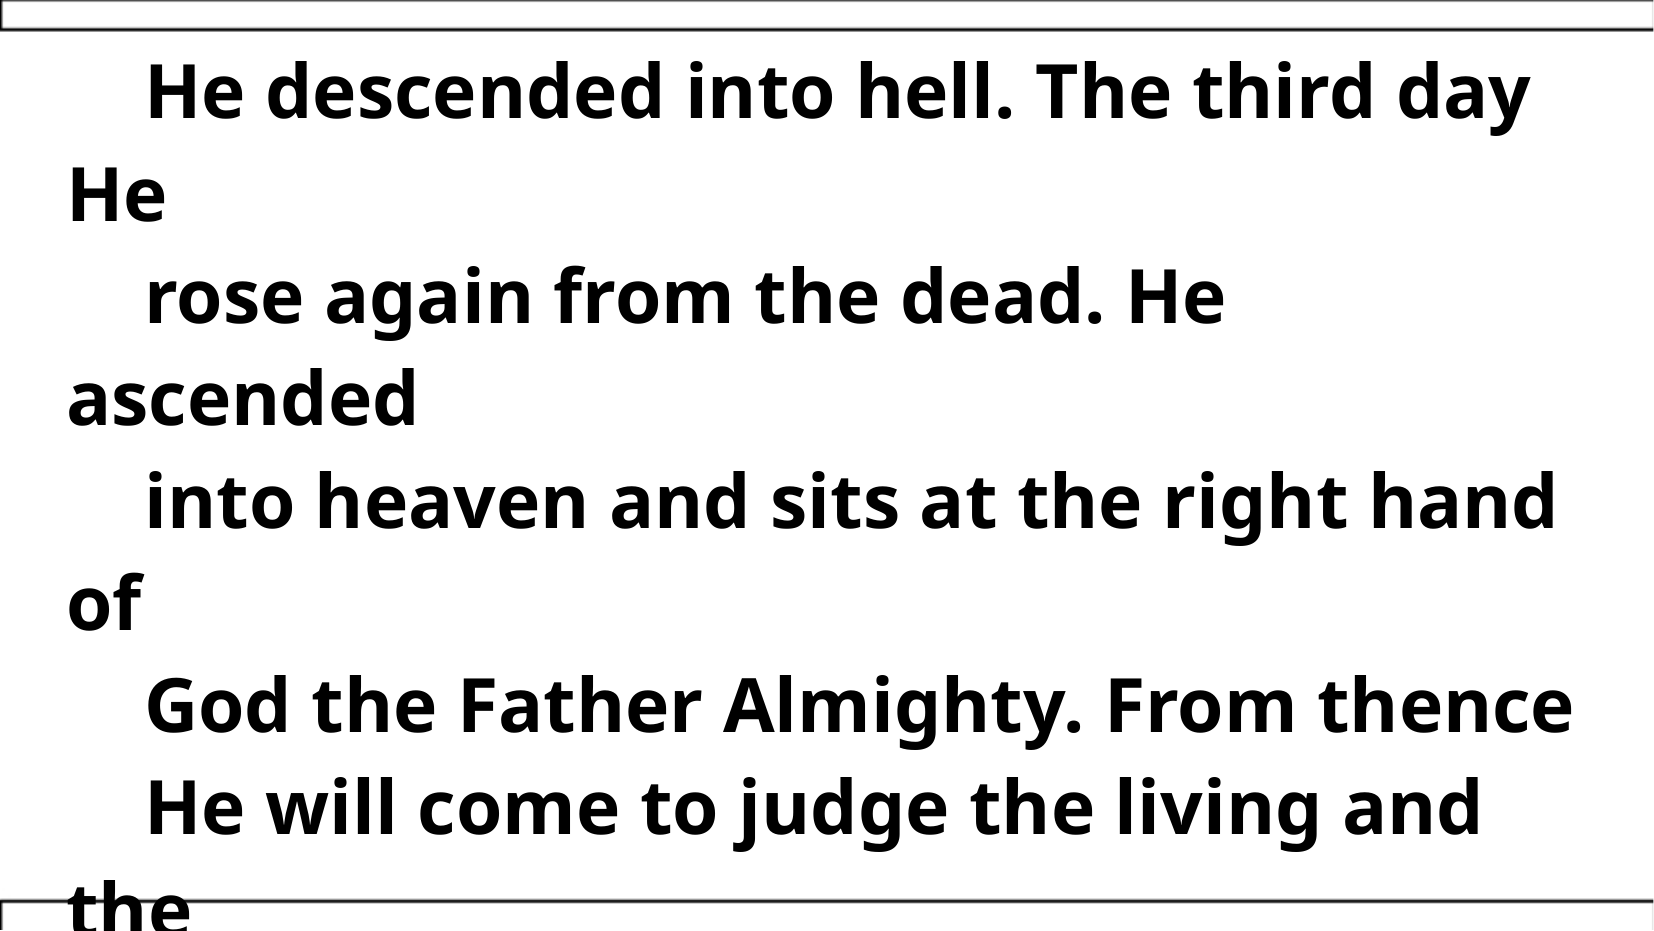

He descended into hell. The third day He
 rose again from the dead. He ascended
 into heaven and sits at the right hand of
 God the Father Almighty. From thence
 He will come to judge the living and the
 dead.